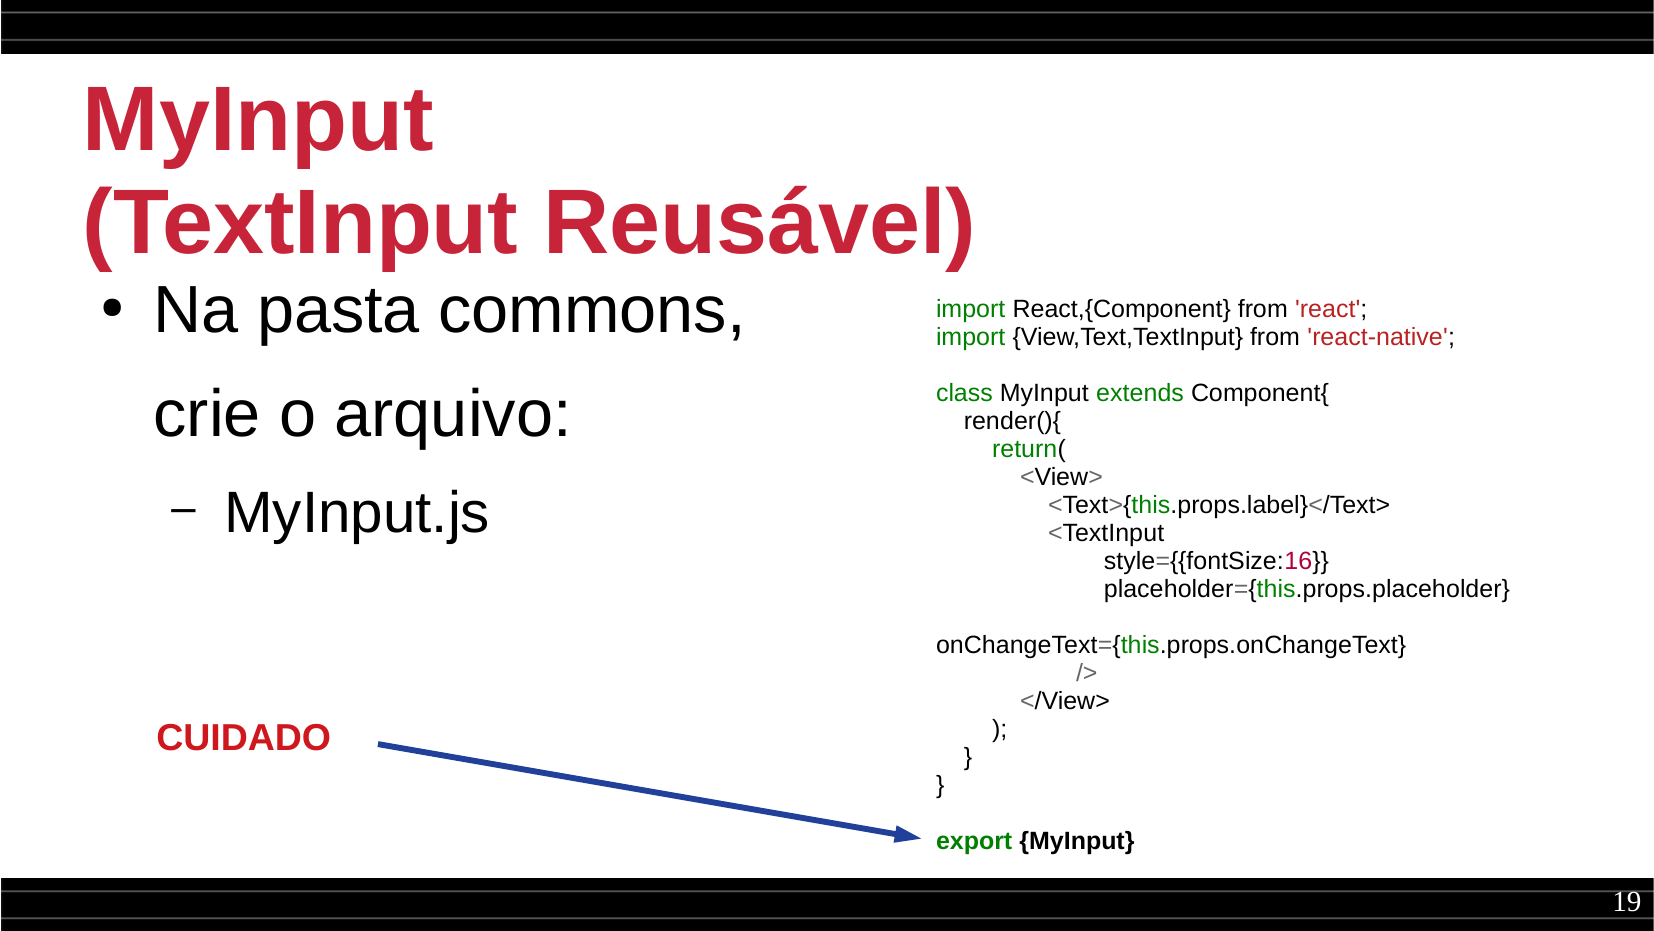

# MyInput (TextInput Reusável)
Na pasta commons,
crie o arquivo:
MyInput.js
import React,{Component} from 'react';
import {View,Text,TextInput} from 'react-native';
class MyInput extends Component{
 render(){
 return(
 <View>
 <Text>{this.props.label}</Text>
 <TextInput
 style={{fontSize:16}}
 placeholder={this.props.placeholder}
 onChangeText={this.props.onChangeText}
 />
 </View>
 );
 }
}
export {MyInput}
CUIDADO